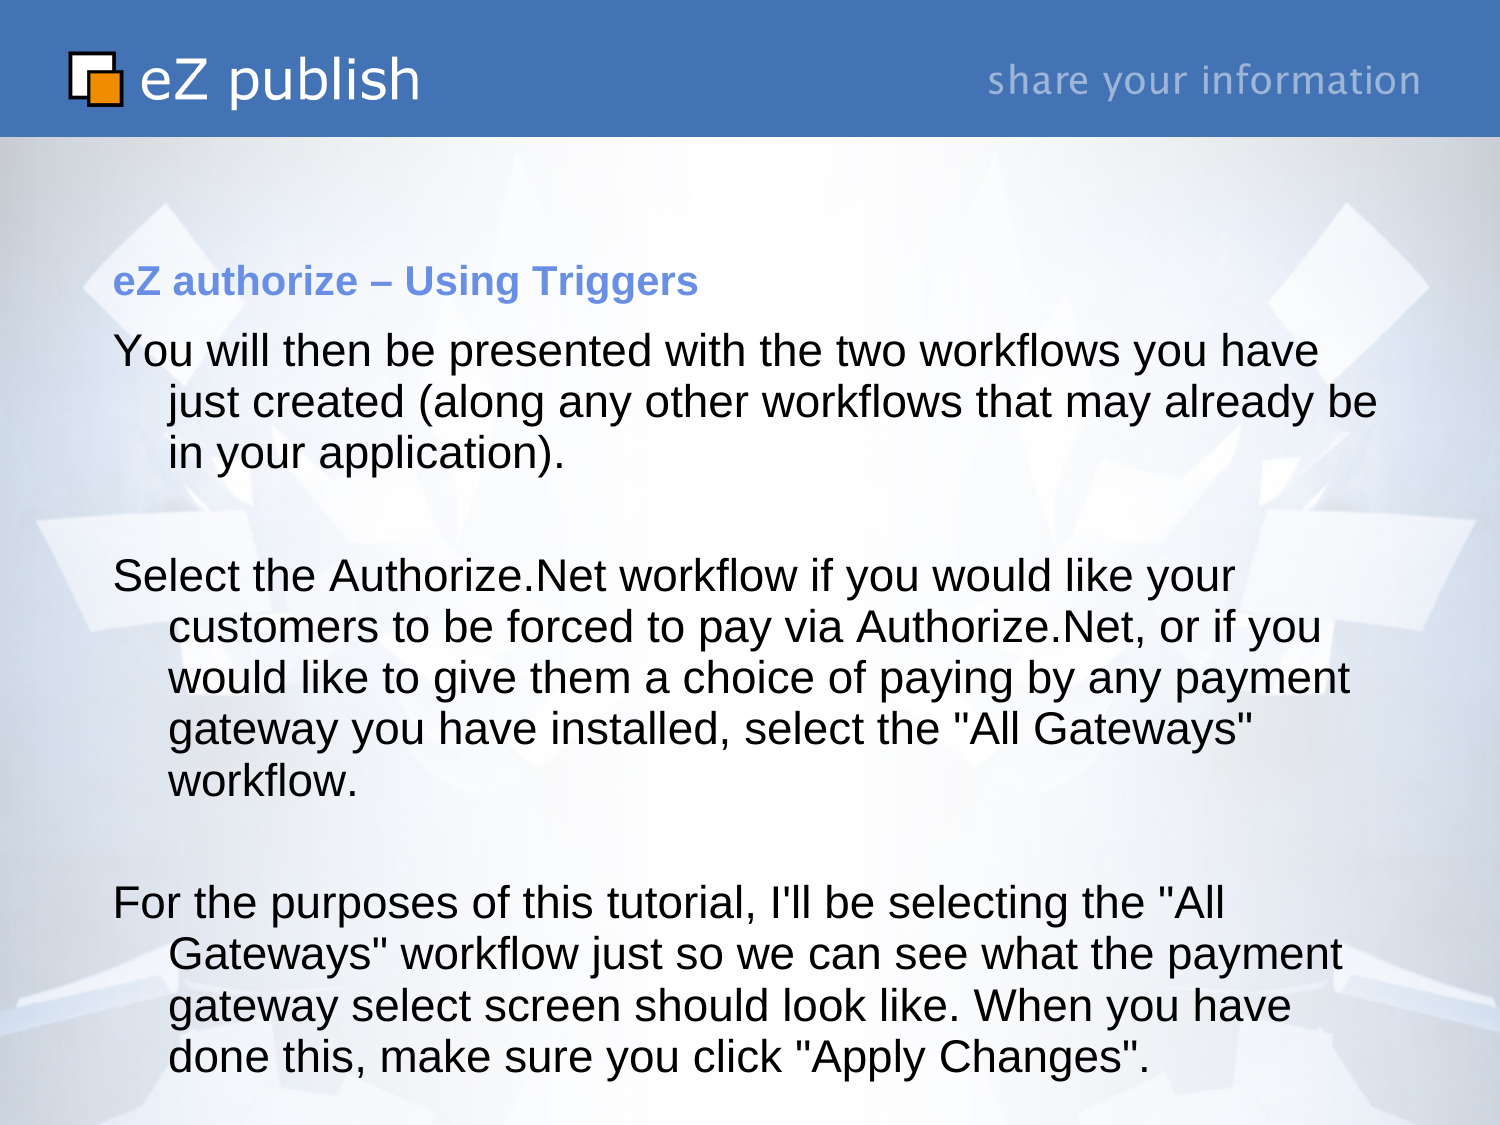

# eZ authorize – Using Triggers
You will then be presented with the two workflows you have just created (along any other workflows that may already be in your application).
Select the Authorize.Net workflow if you would like your customers to be forced to pay via Authorize.Net, or if you would like to give them a choice of paying by any payment gateway you have installed, select the "All Gateways" workflow.
For the purposes of this tutorial, I'll be selecting the "All Gateways" workflow just so we can see what the payment gateway select screen should look like. When you have done this, make sure you click "Apply Changes".